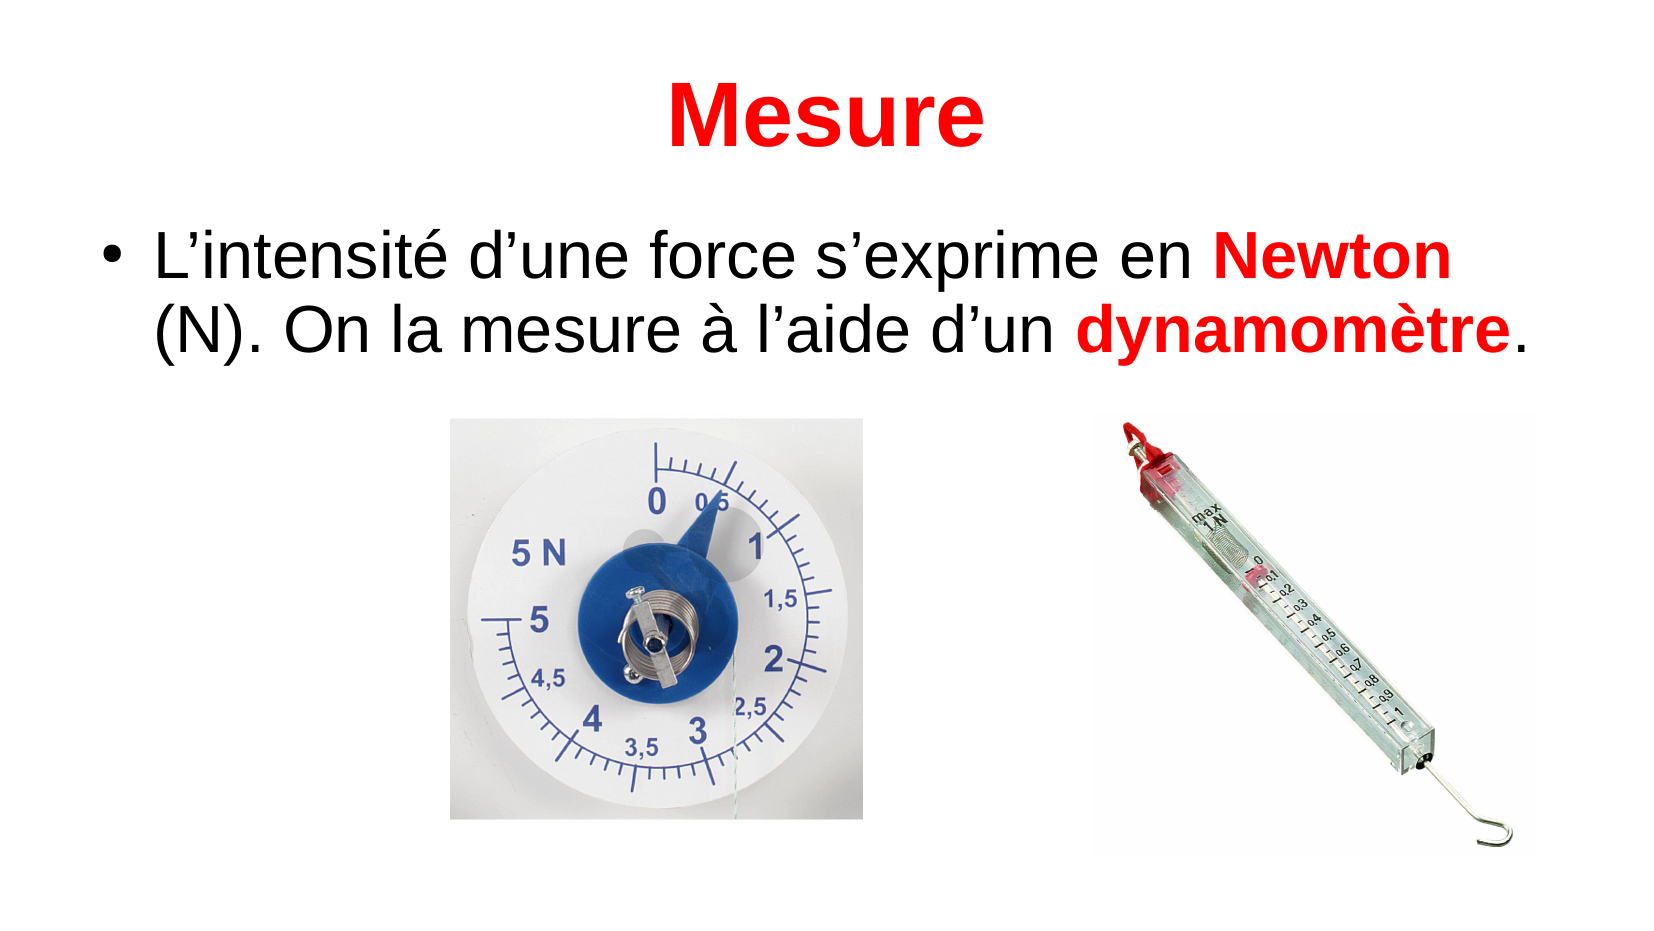

# Mesure
L’intensité d’une force s’exprime en Newton (N). On la mesure à l’aide d’un dynamomètre.